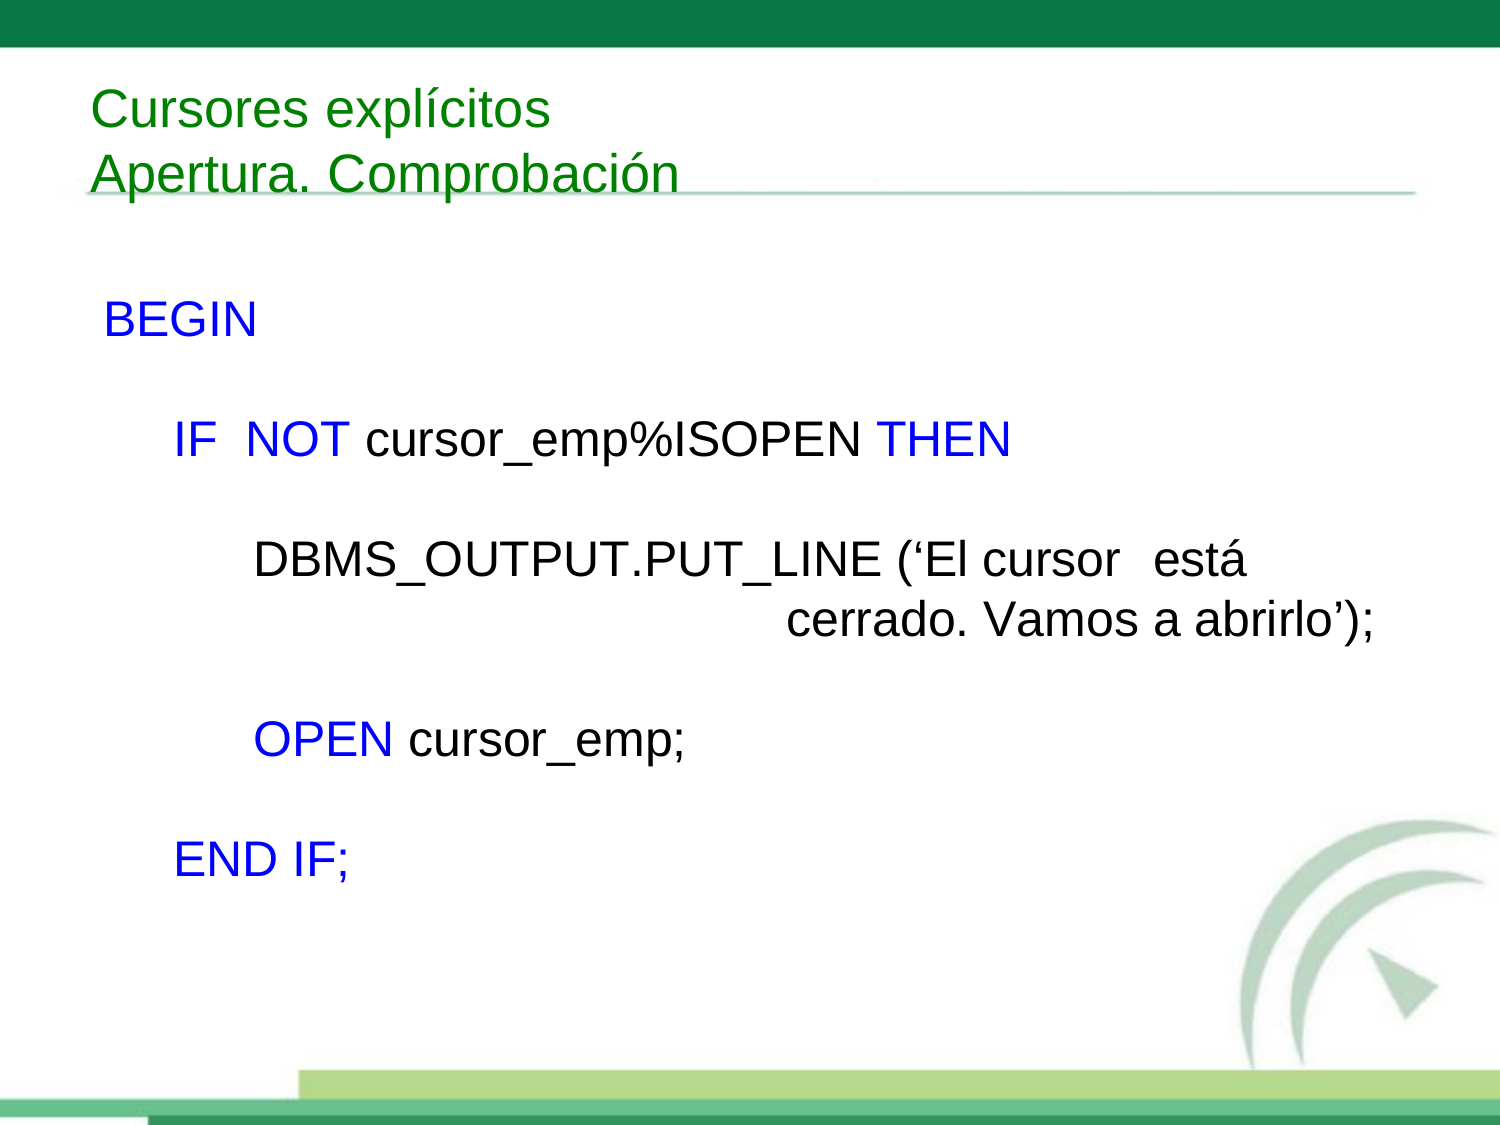

# Cursores explícitos Apertura. Comprobación
BEGIN
 IF NOT cursor_emp%ISOPEN THEN
	DBMS_OUTPUT.PUT_LINE (‘El cursor 	está cerrado. Vamos a abrirlo’);
	OPEN cursor_emp;
 END IF;